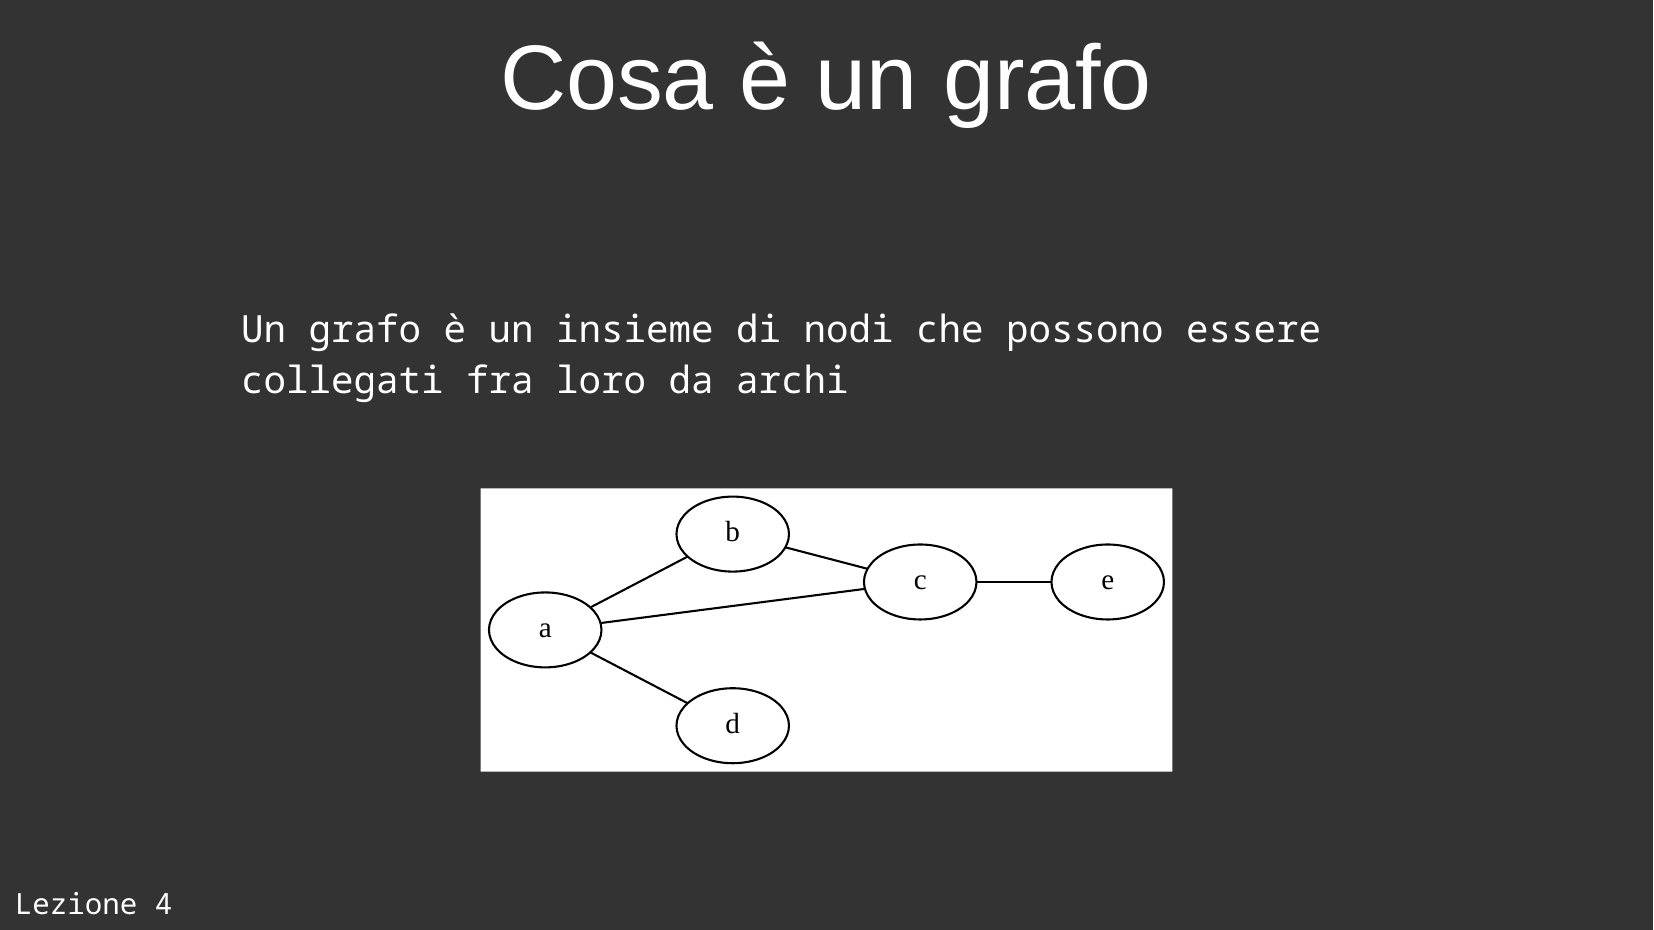

# Cosa è un grafo
Un grafo è un insieme di nodi che possono essere collegati fra loro da archi
Lezione 4